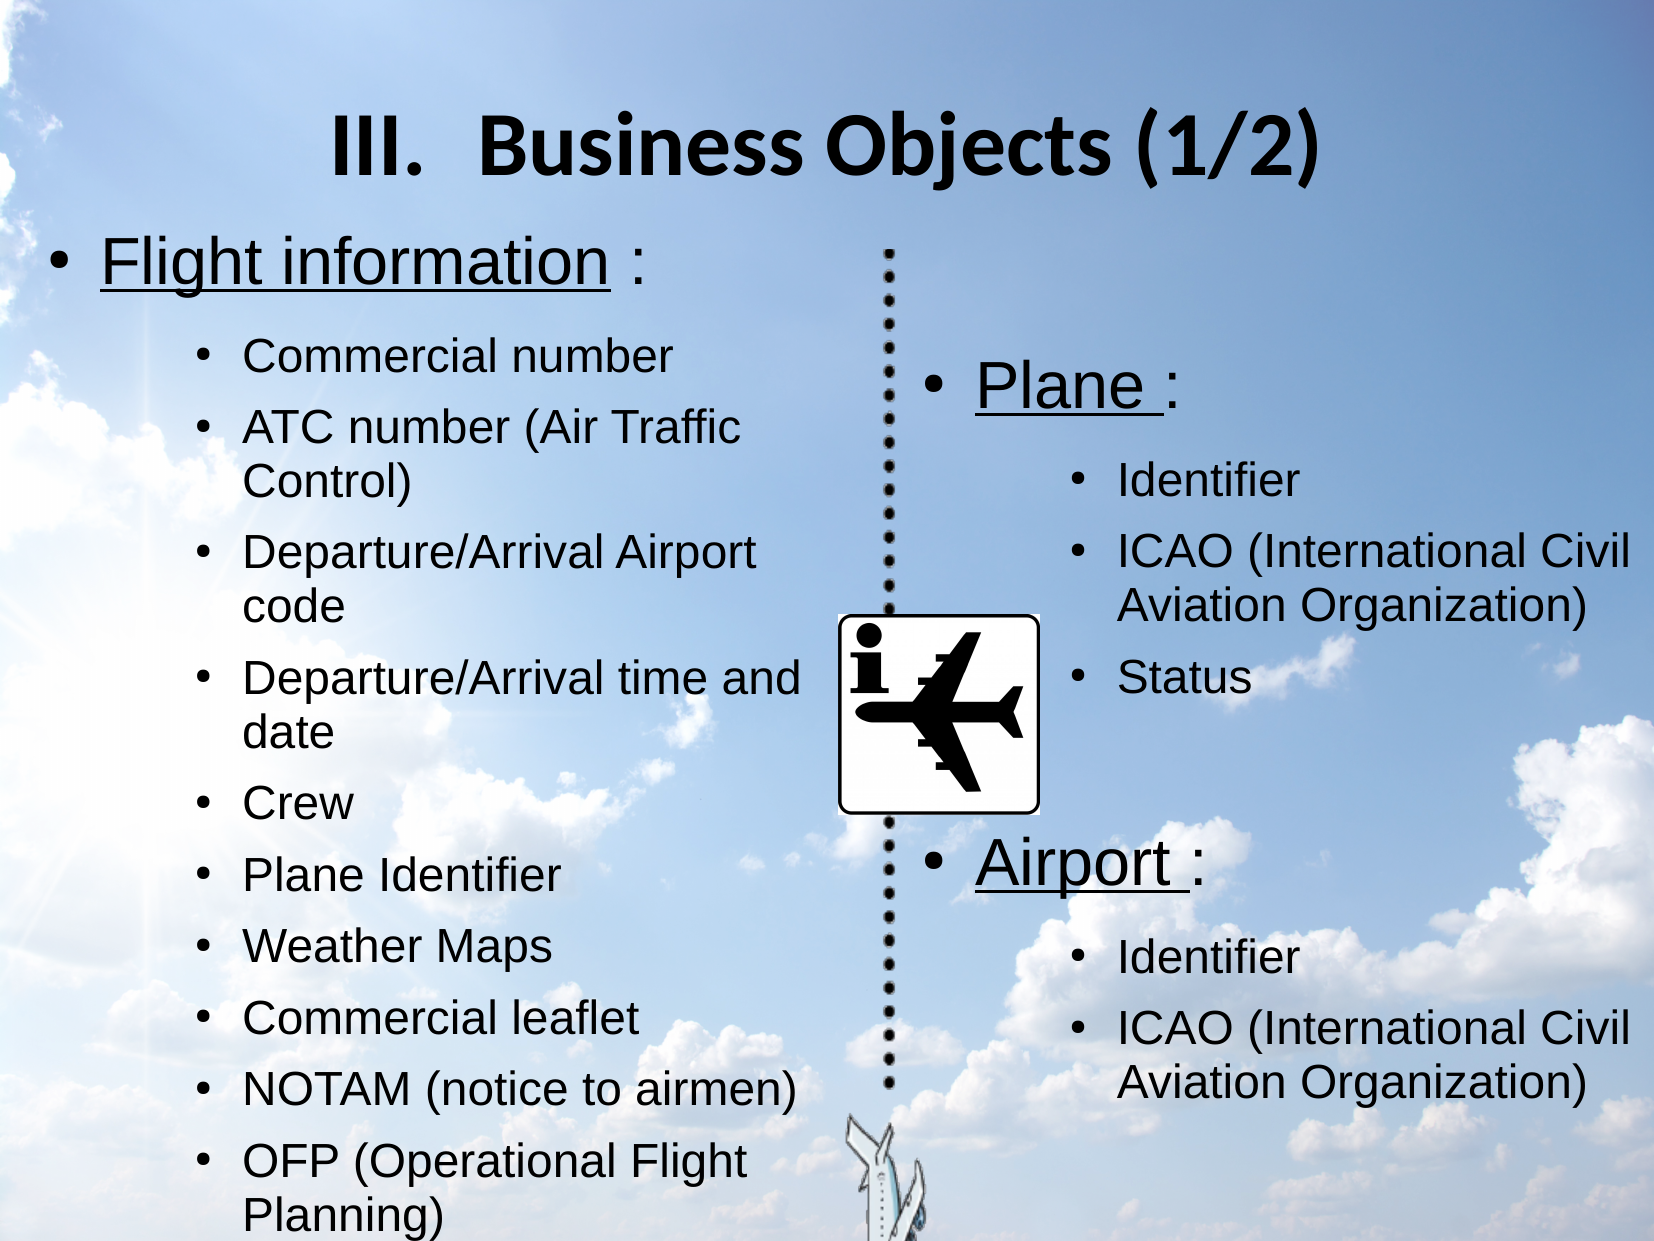

# III.	Business Objects (1/2)
Flight information :
Commercial number
ATC number (Air Traffic Control)
Departure/Arrival Airport code
Departure/Arrival time and date
Crew
Plane Identifier
Weather Maps
Commercial leaflet
NOTAM (notice to airmen)
OFP (Operational Flight Planning)
Plane :
Identifier
ICAO (International Civil Aviation Organization)
Status
Airport :
Identifier
ICAO (International Civil Aviation Organization)